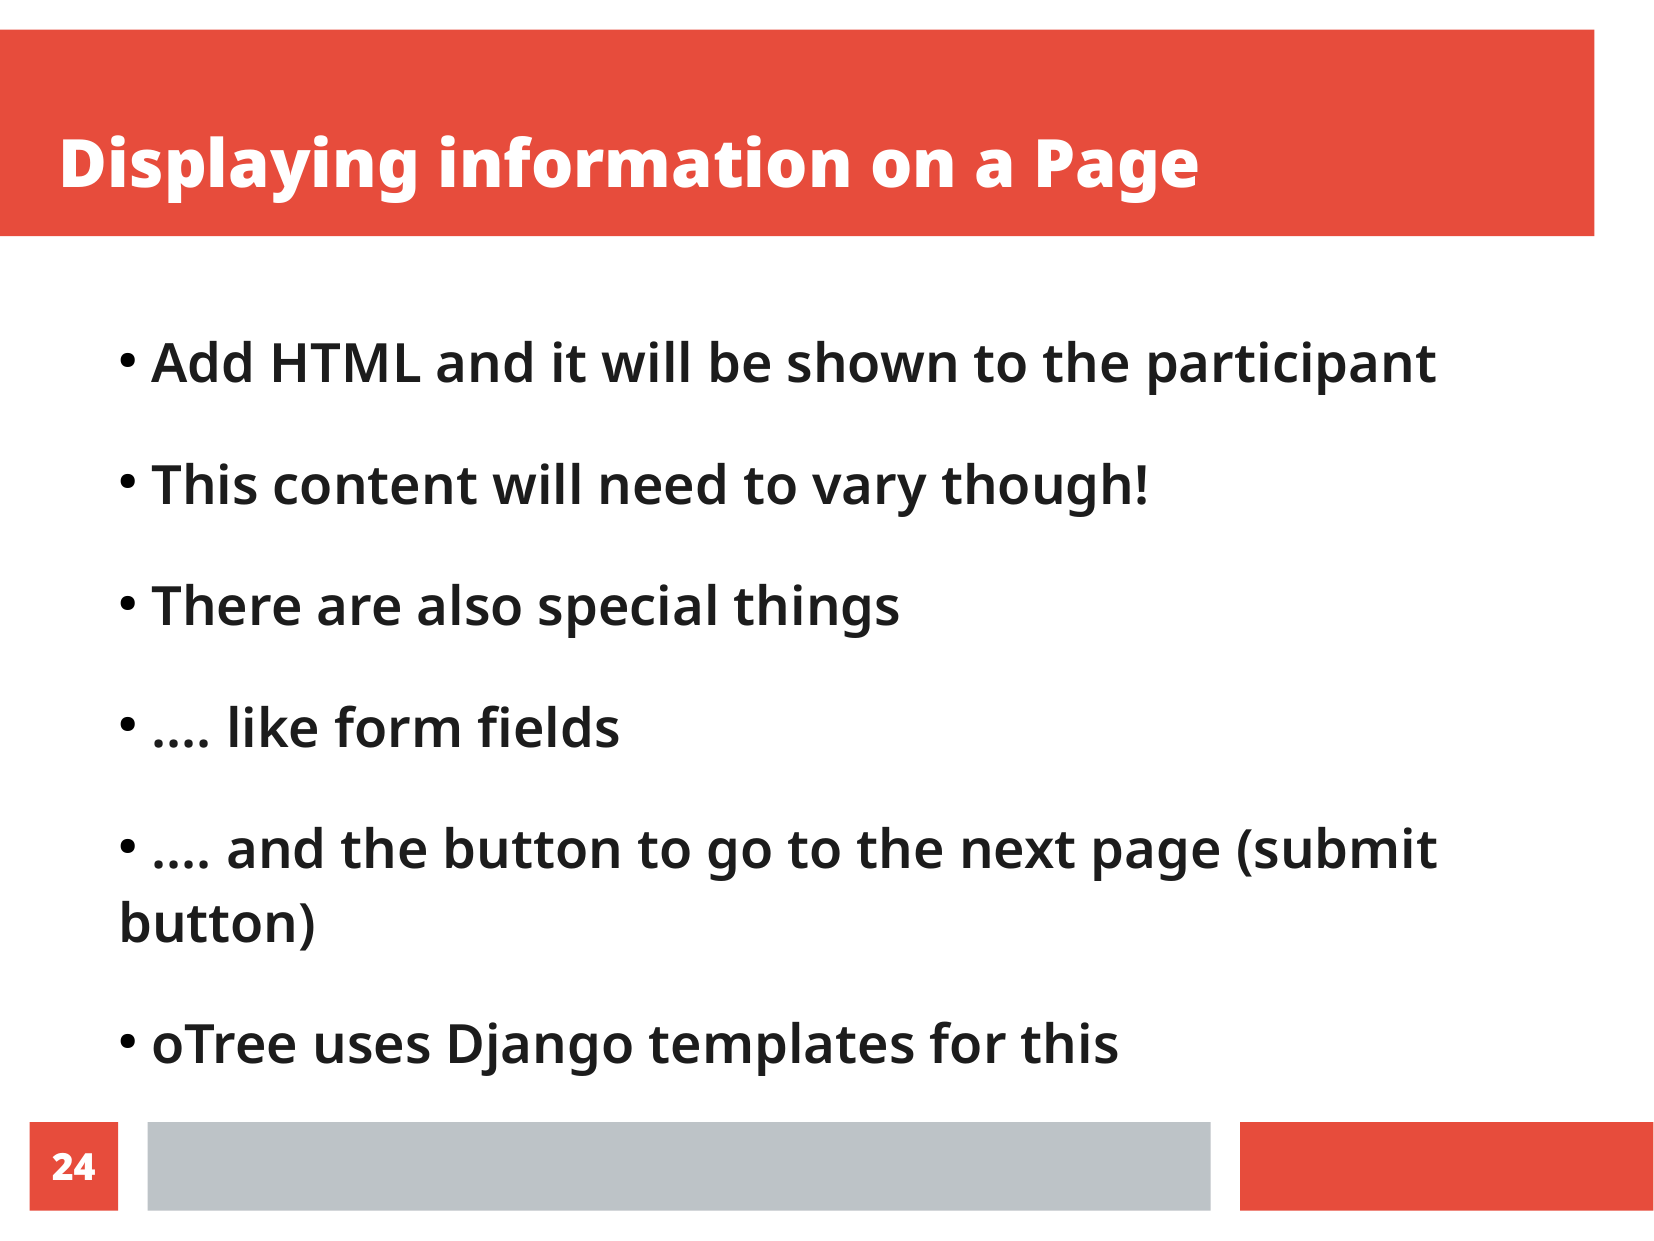

# Displaying information on a Page
 Add HTML and it will be shown to the participant
 This content will need to vary though!
 There are also special things
 .... like form fields
 .... and the button to go to the next page (submit button)
 oTree uses Django templates for this
24